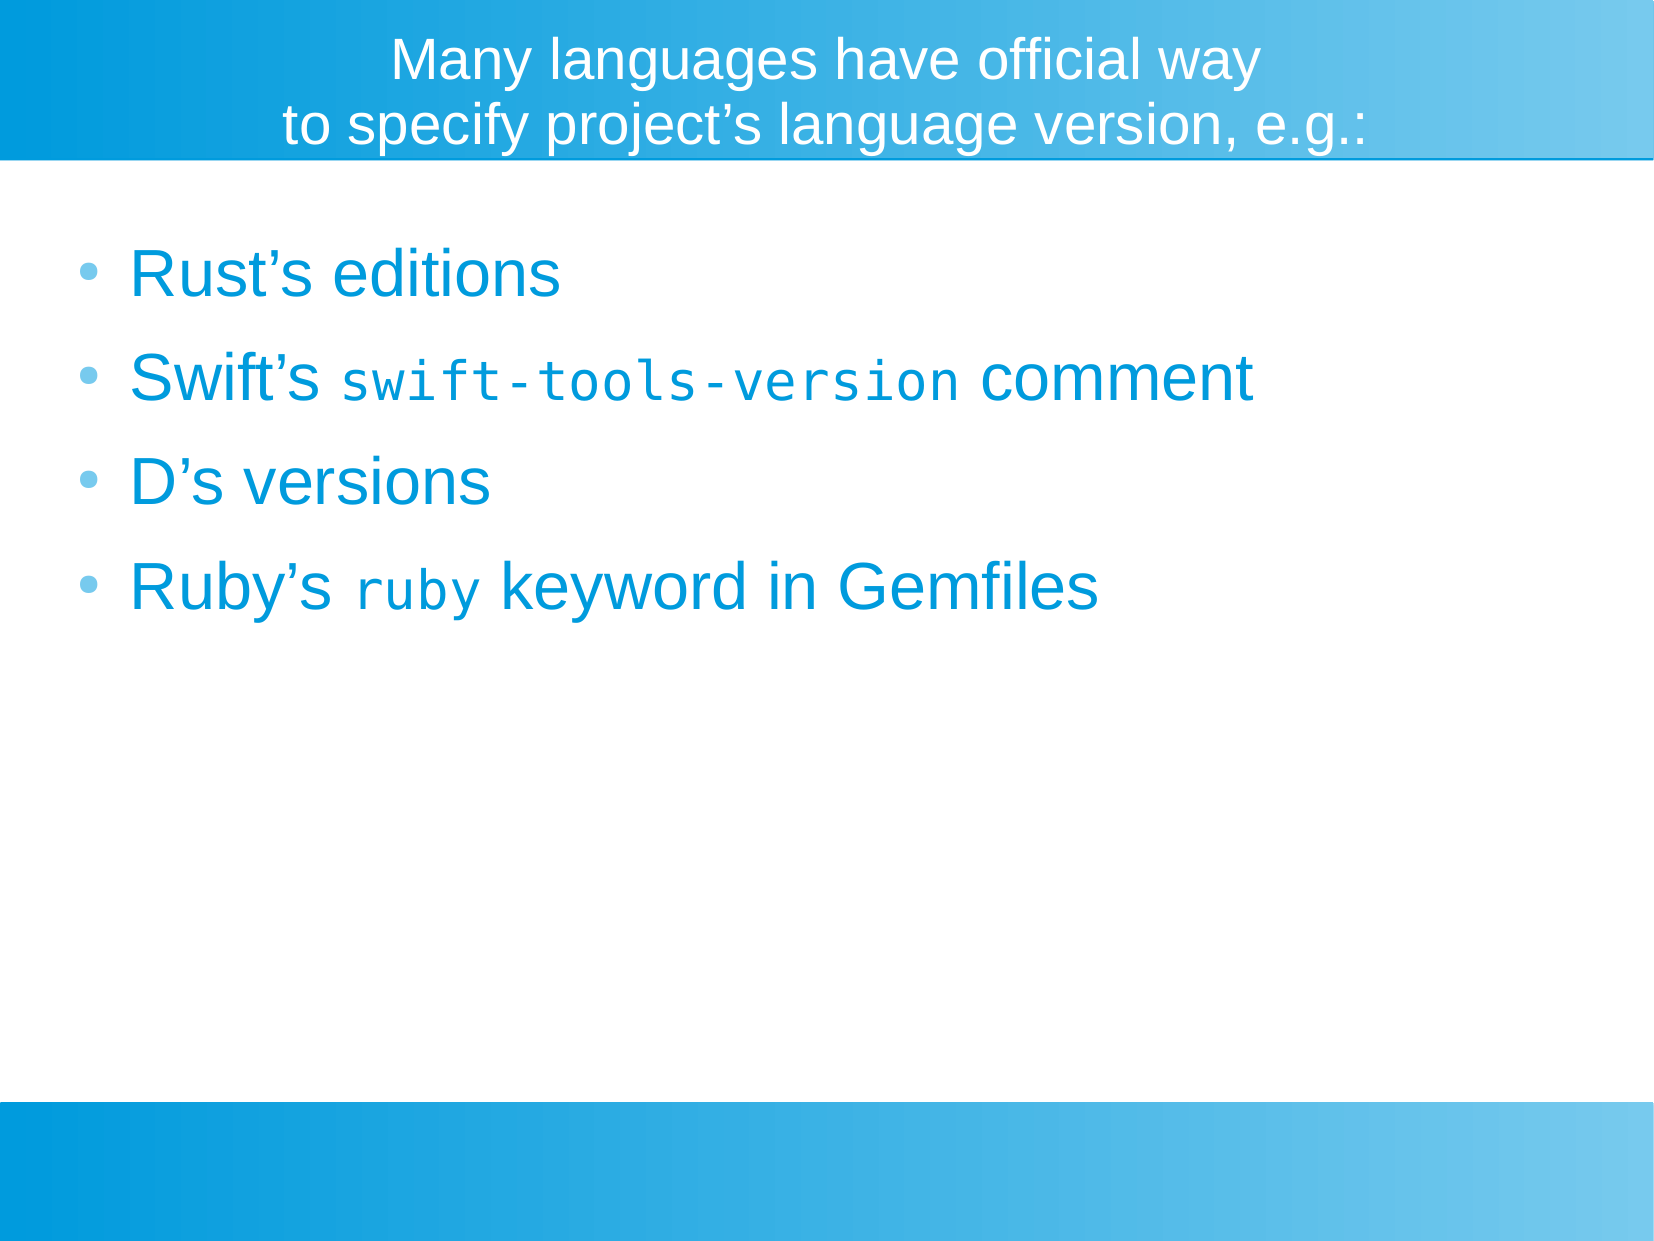

# Many languages have official way to specify project’s language version, e.g.:
Rust’s editions
Swift’s swift-tools-version comment
D’s versions
Ruby’s ruby keyword in Gemfiles